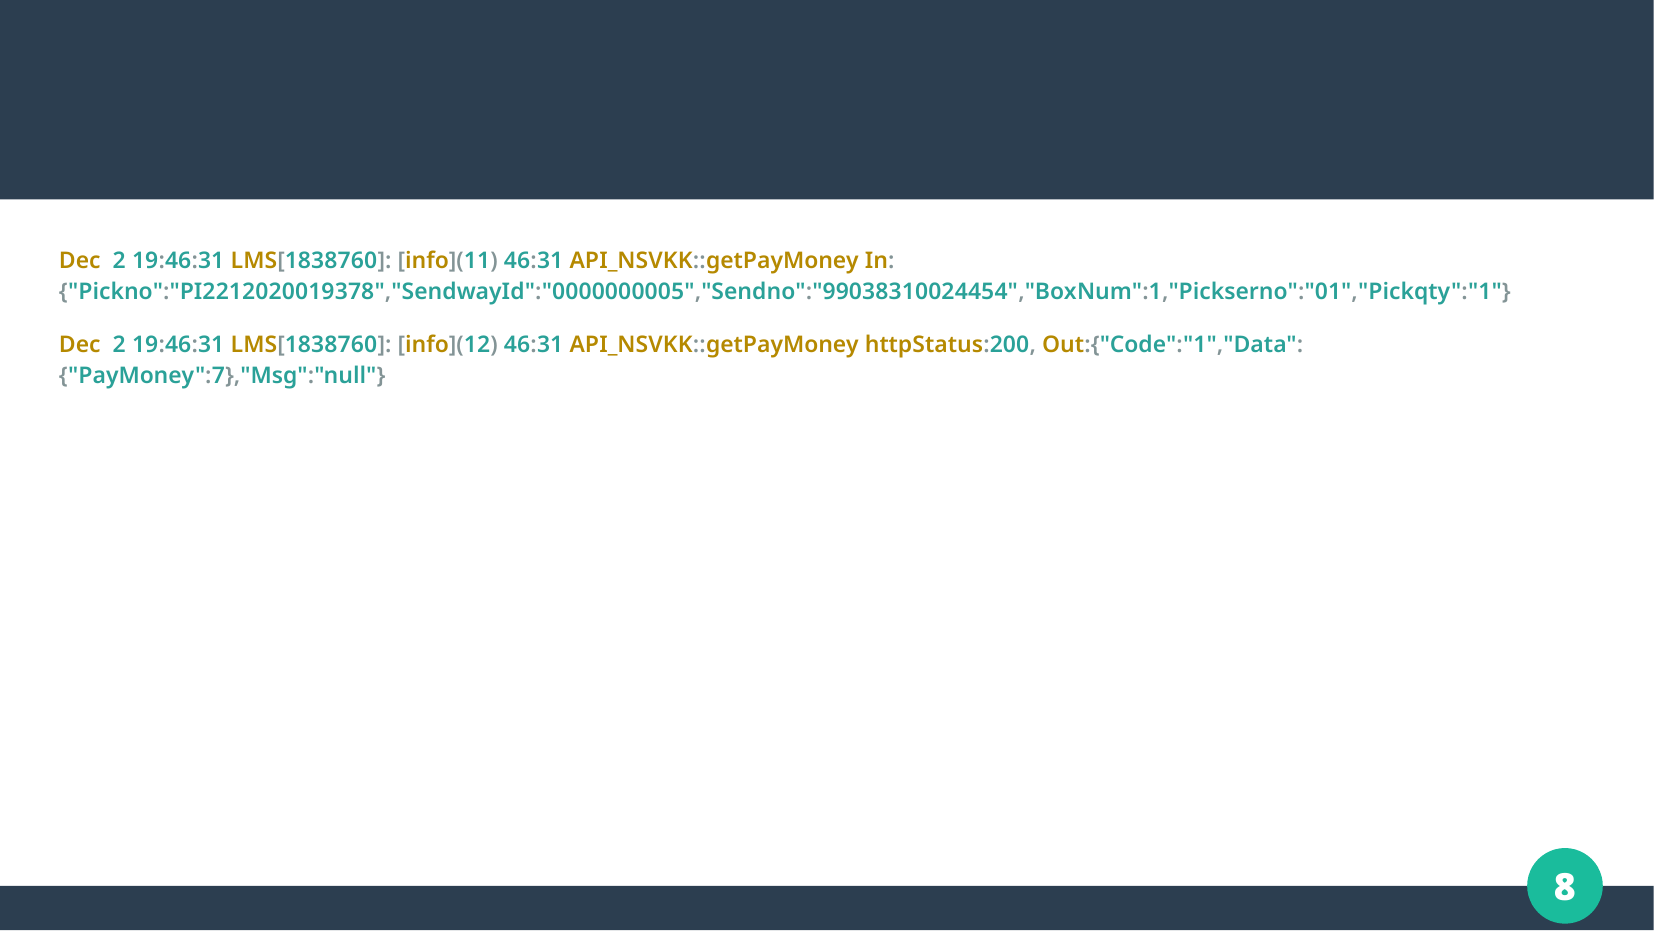

#
Dec 2 19:46:31 LMS[1838760]: [info](11) 46:31 API_NSVKK::getPayMoney In:{"Pickno":"PI2212020019378","SendwayId":"0000000005","Sendno":"99038310024454","BoxNum":1,"Pickserno":"01","Pickqty":"1"}
Dec 2 19:46:31 LMS[1838760]: [info](12) 46:31 API_NSVKK::getPayMoney httpStatus:200, Out:{"Code":"1","Data":{"PayMoney":7},"Msg":"null"}